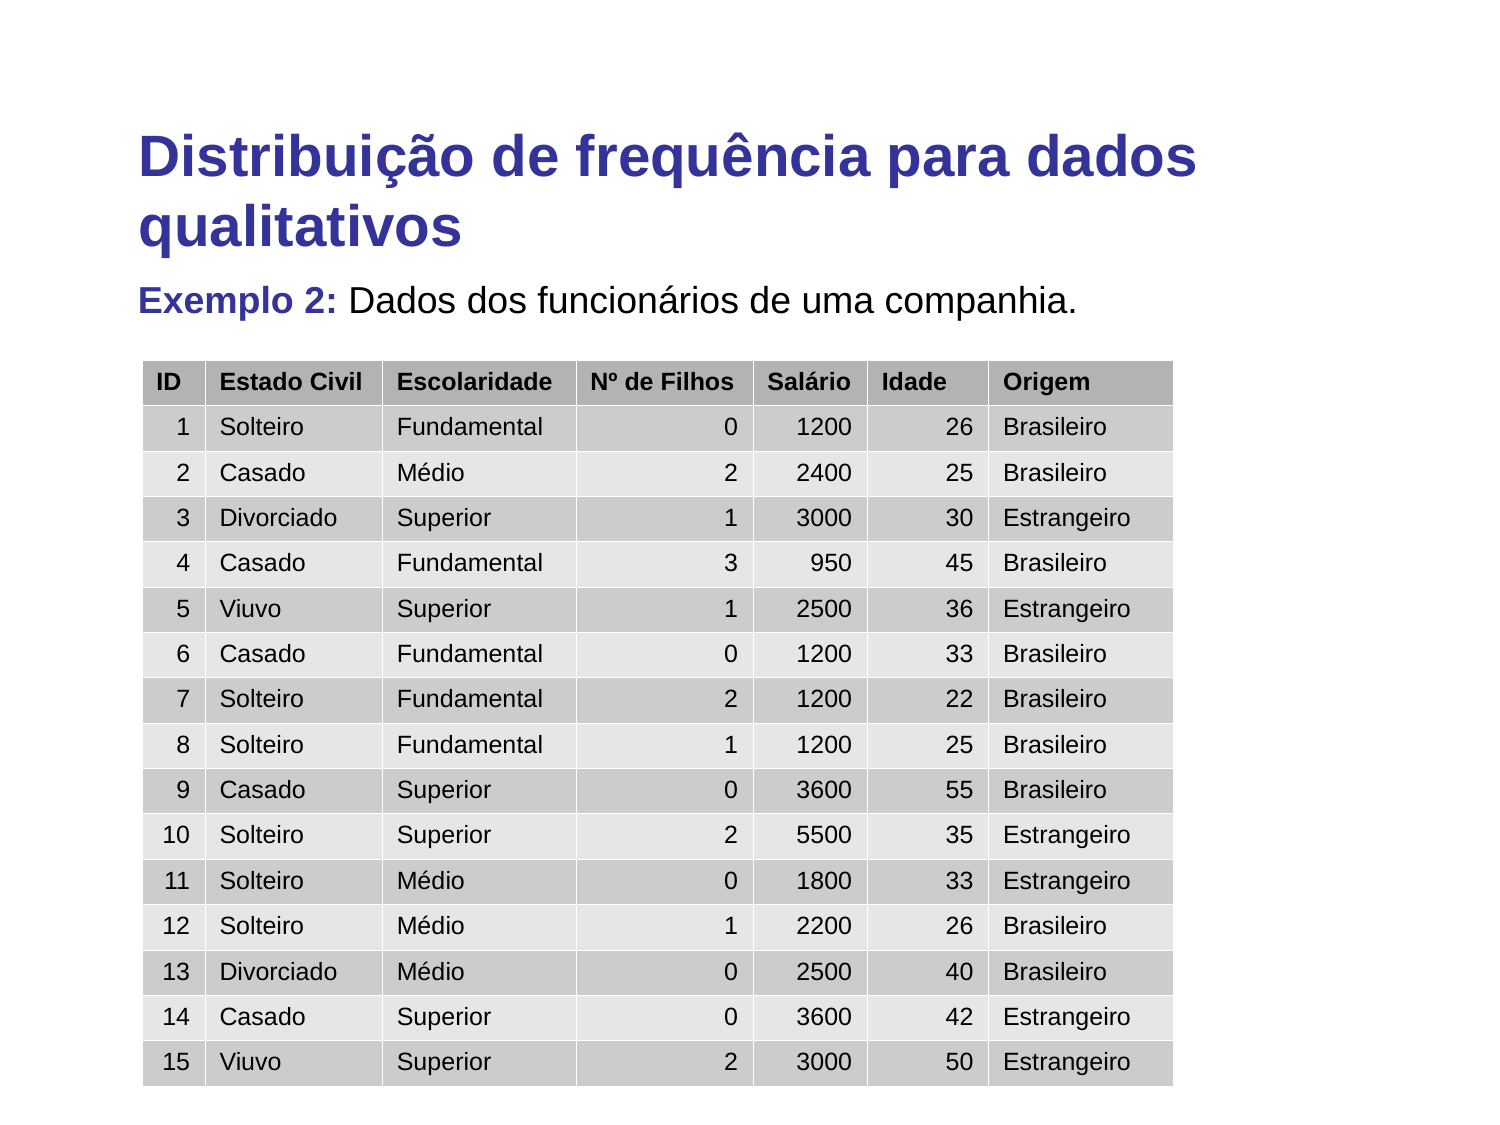

Distribuição de frequência para dados qualitativos
Exemplo 2: Dados dos funcionários de uma companhia.
| ID | Estado Civil | Escolaridade | Nº de Filhos | Salário | Idade | Origem |
| --- | --- | --- | --- | --- | --- | --- |
| 1 | Solteiro | Fundamental | 0 | 1200 | 26 | Brasileiro |
| 2 | Casado | Médio | 2 | 2400 | 25 | Brasileiro |
| 3 | Divorciado | Superior | 1 | 3000 | 30 | Estrangeiro |
| 4 | Casado | Fundamental | 3 | 950 | 45 | Brasileiro |
| 5 | Viuvo | Superior | 1 | 2500 | 36 | Estrangeiro |
| 6 | Casado | Fundamental | 0 | 1200 | 33 | Brasileiro |
| 7 | Solteiro | Fundamental | 2 | 1200 | 22 | Brasileiro |
| 8 | Solteiro | Fundamental | 1 | 1200 | 25 | Brasileiro |
| 9 | Casado | Superior | 0 | 3600 | 55 | Brasileiro |
| 10 | Solteiro | Superior | 2 | 5500 | 35 | Estrangeiro |
| 11 | Solteiro | Médio | 0 | 1800 | 33 | Estrangeiro |
| 12 | Solteiro | Médio | 1 | 2200 | 26 | Brasileiro |
| 13 | Divorciado | Médio | 0 | 2500 | 40 | Brasileiro |
| 14 | Casado | Superior | 0 | 3600 | 42 | Estrangeiro |
| 15 | Viuvo | Superior | 2 | 3000 | 50 | Estrangeiro |